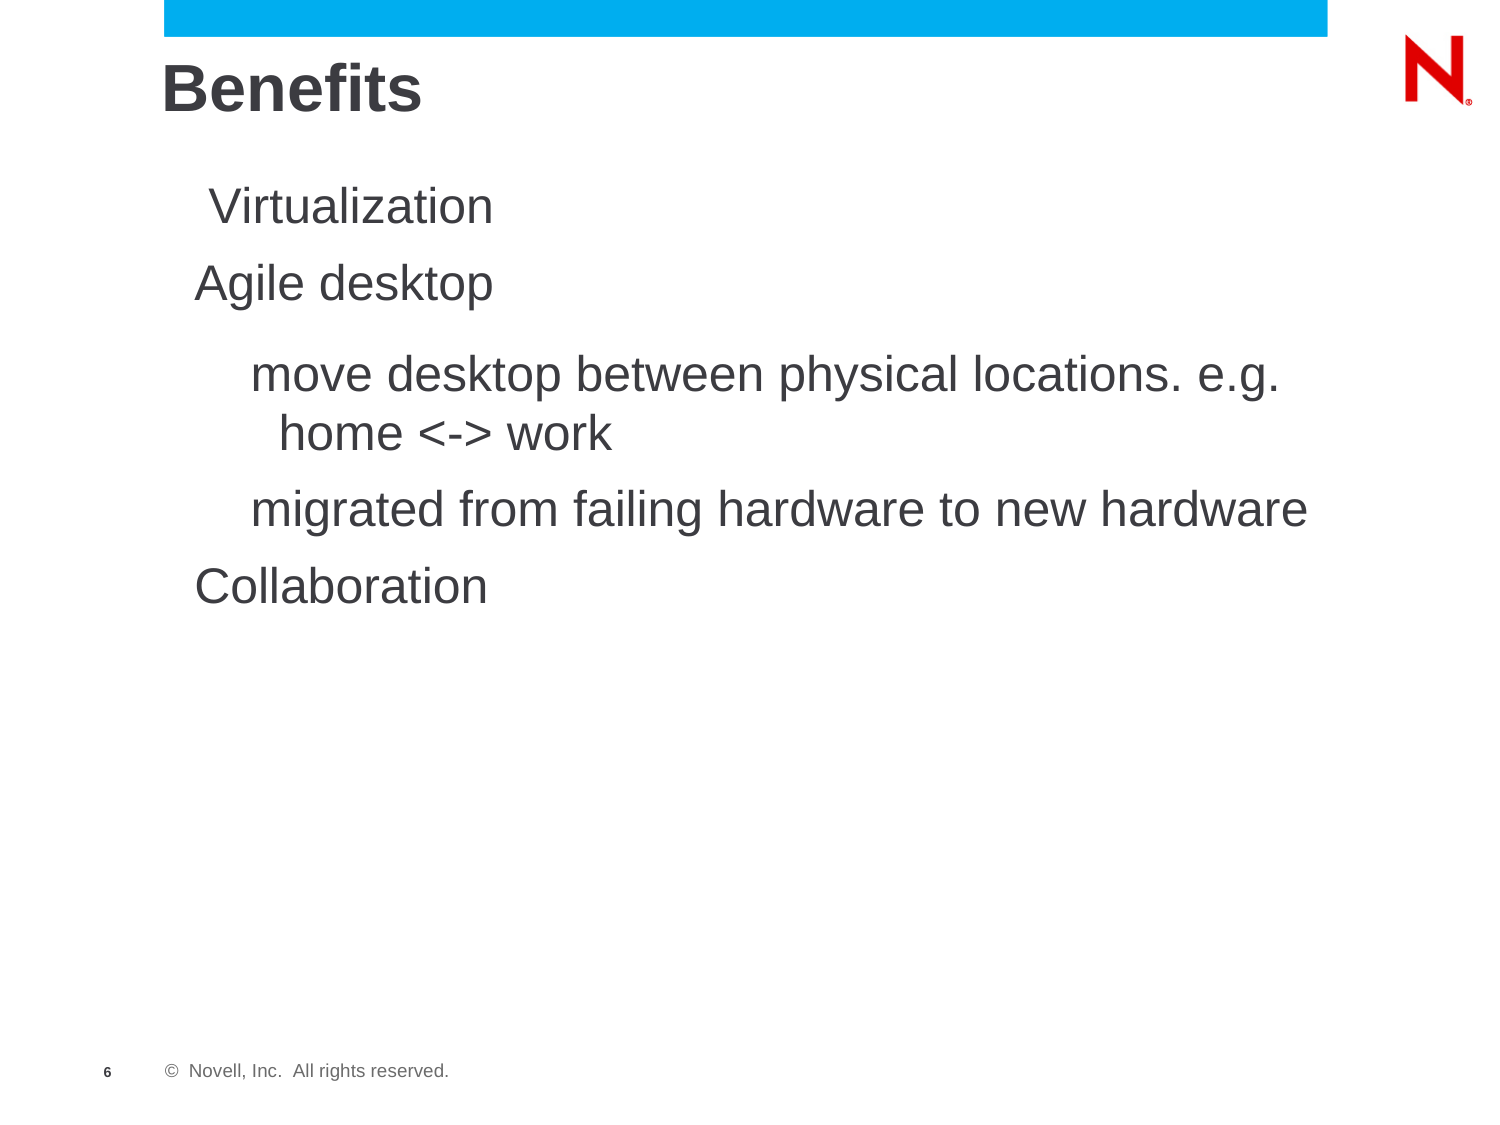

# Benefits
 Virtualization
Agile desktop
move desktop between physical locations. e.g. home <-> work
migrated from failing hardware to new hardware
Collaboration